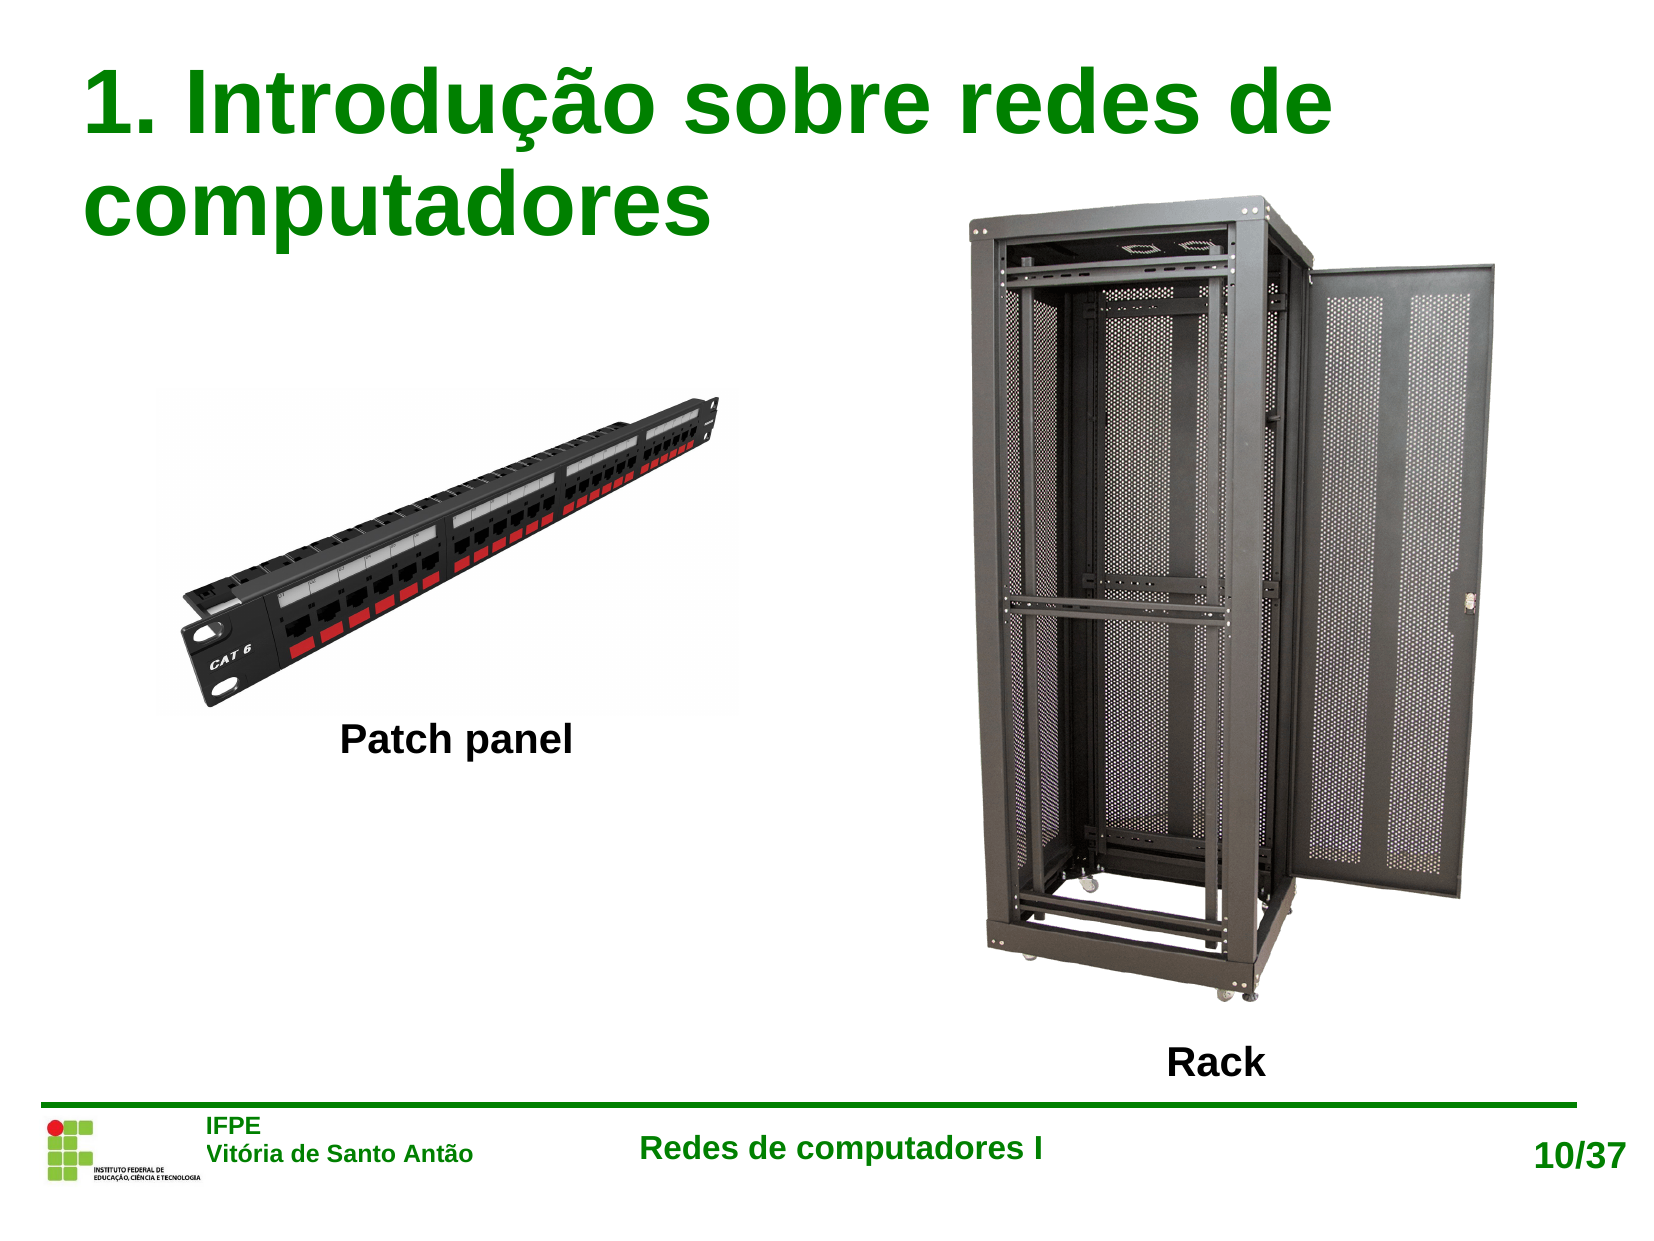

# 1. Introdução sobre redes de computadores
Patch panel
Rack